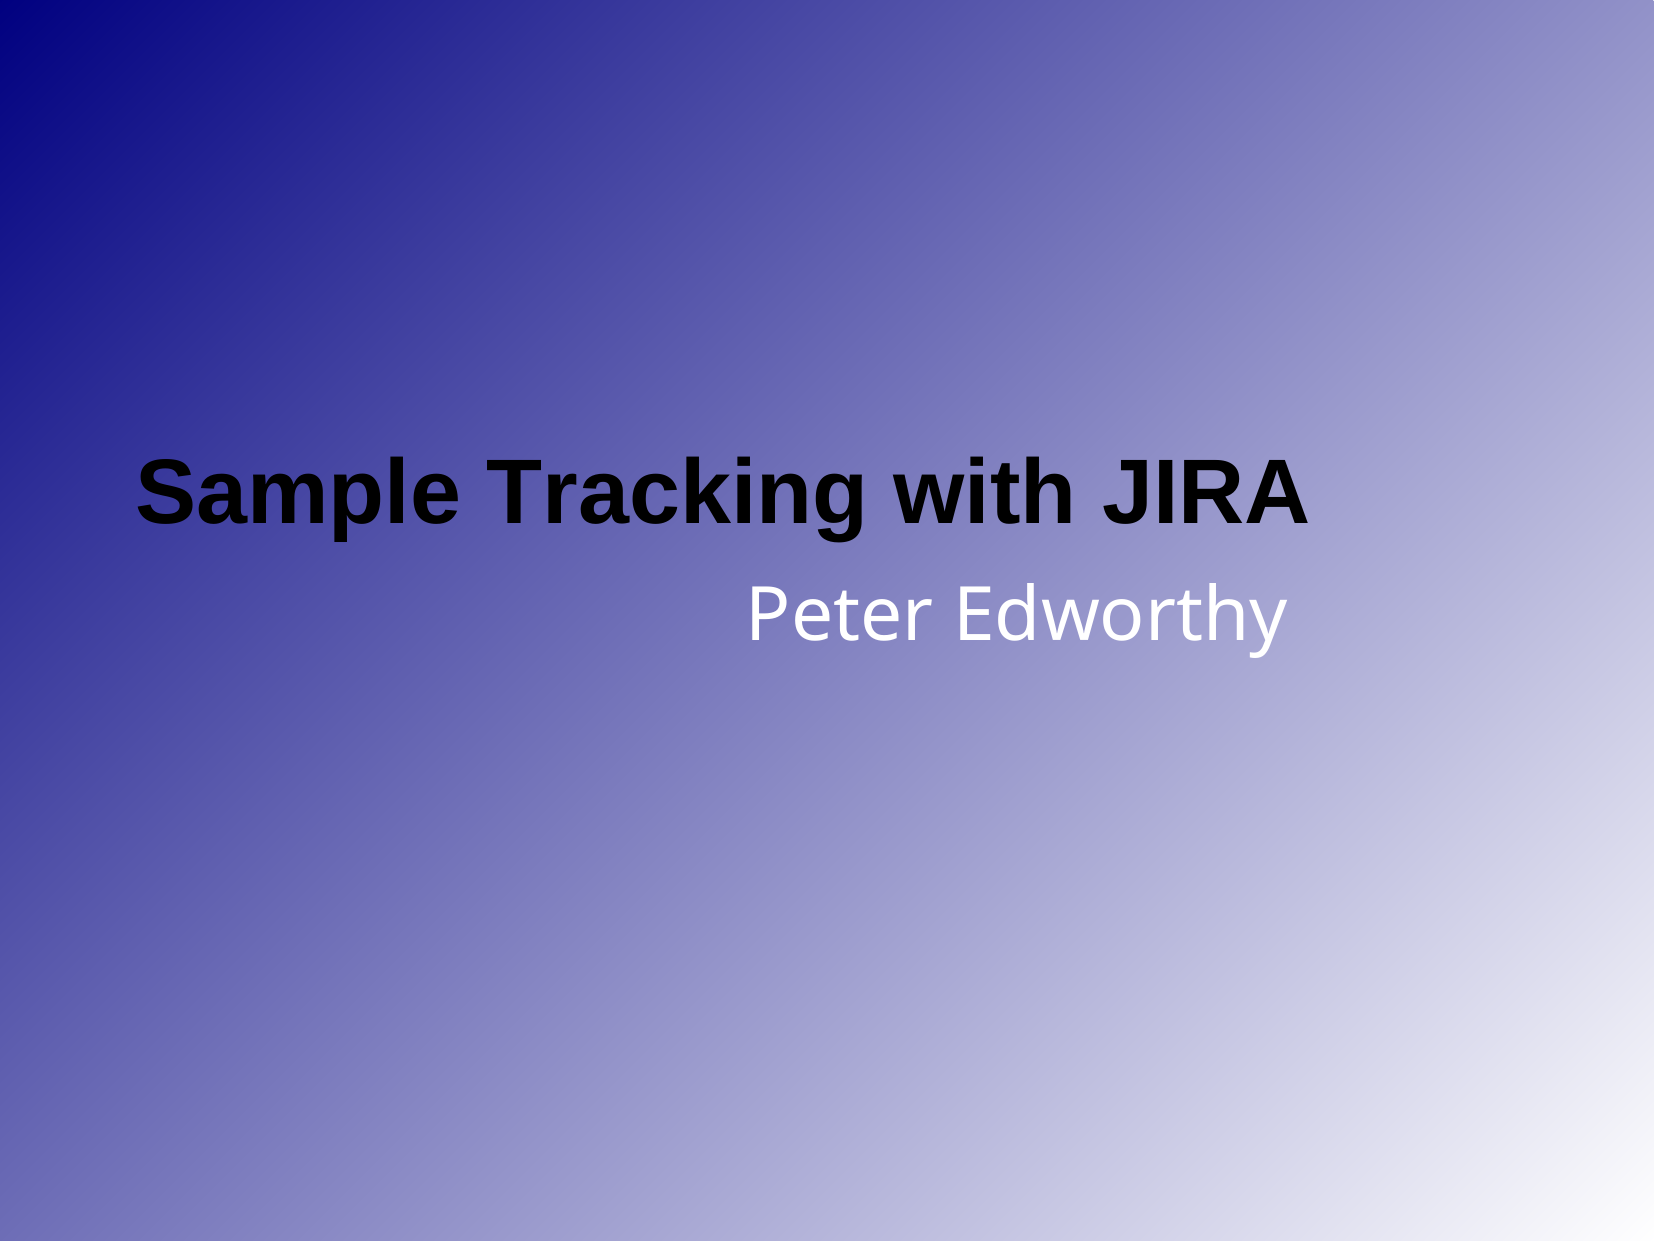

# Sample Tracking with JIRA
Peter Edworthy